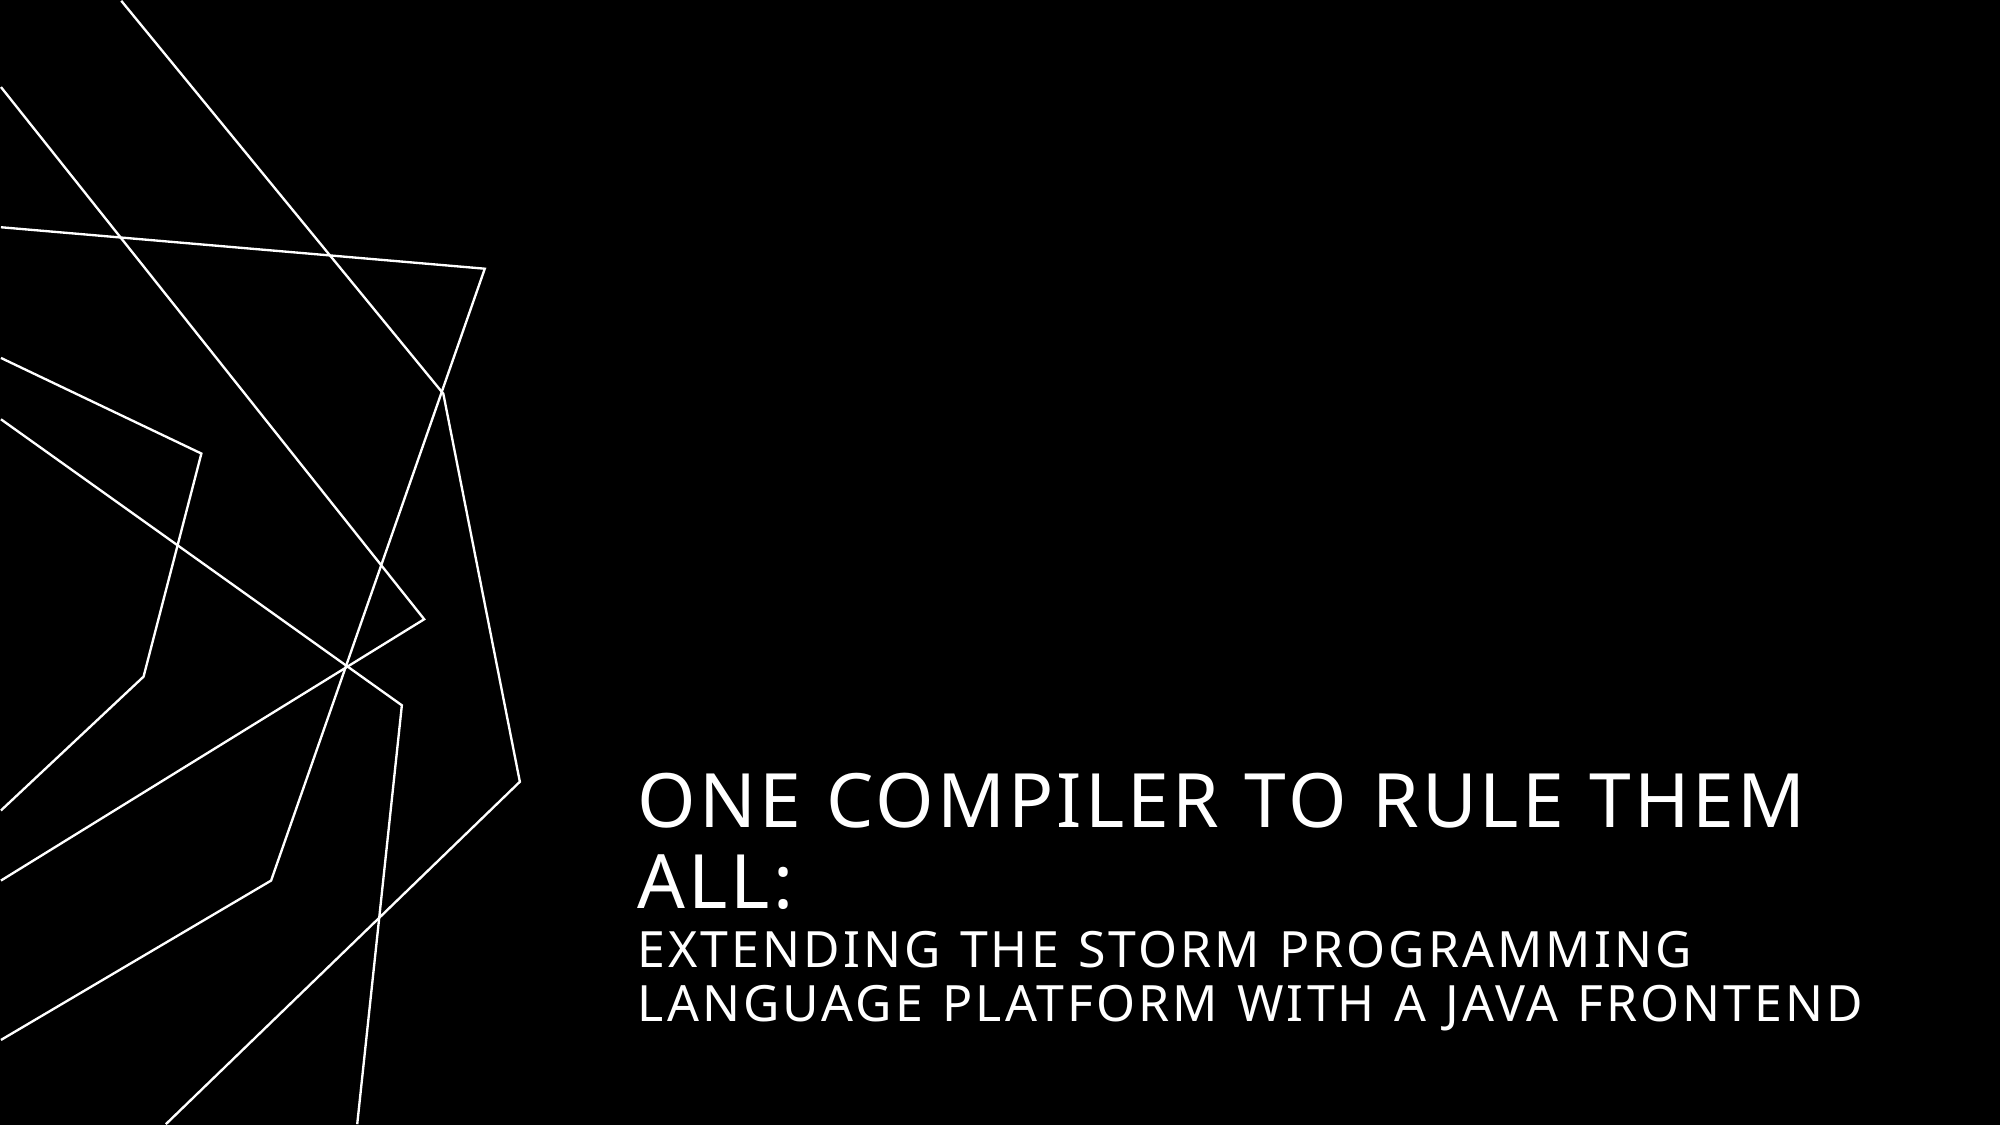

# One Compiler to Rule Them All: Extending the Storm Programming Language Platform with a Java Frontend